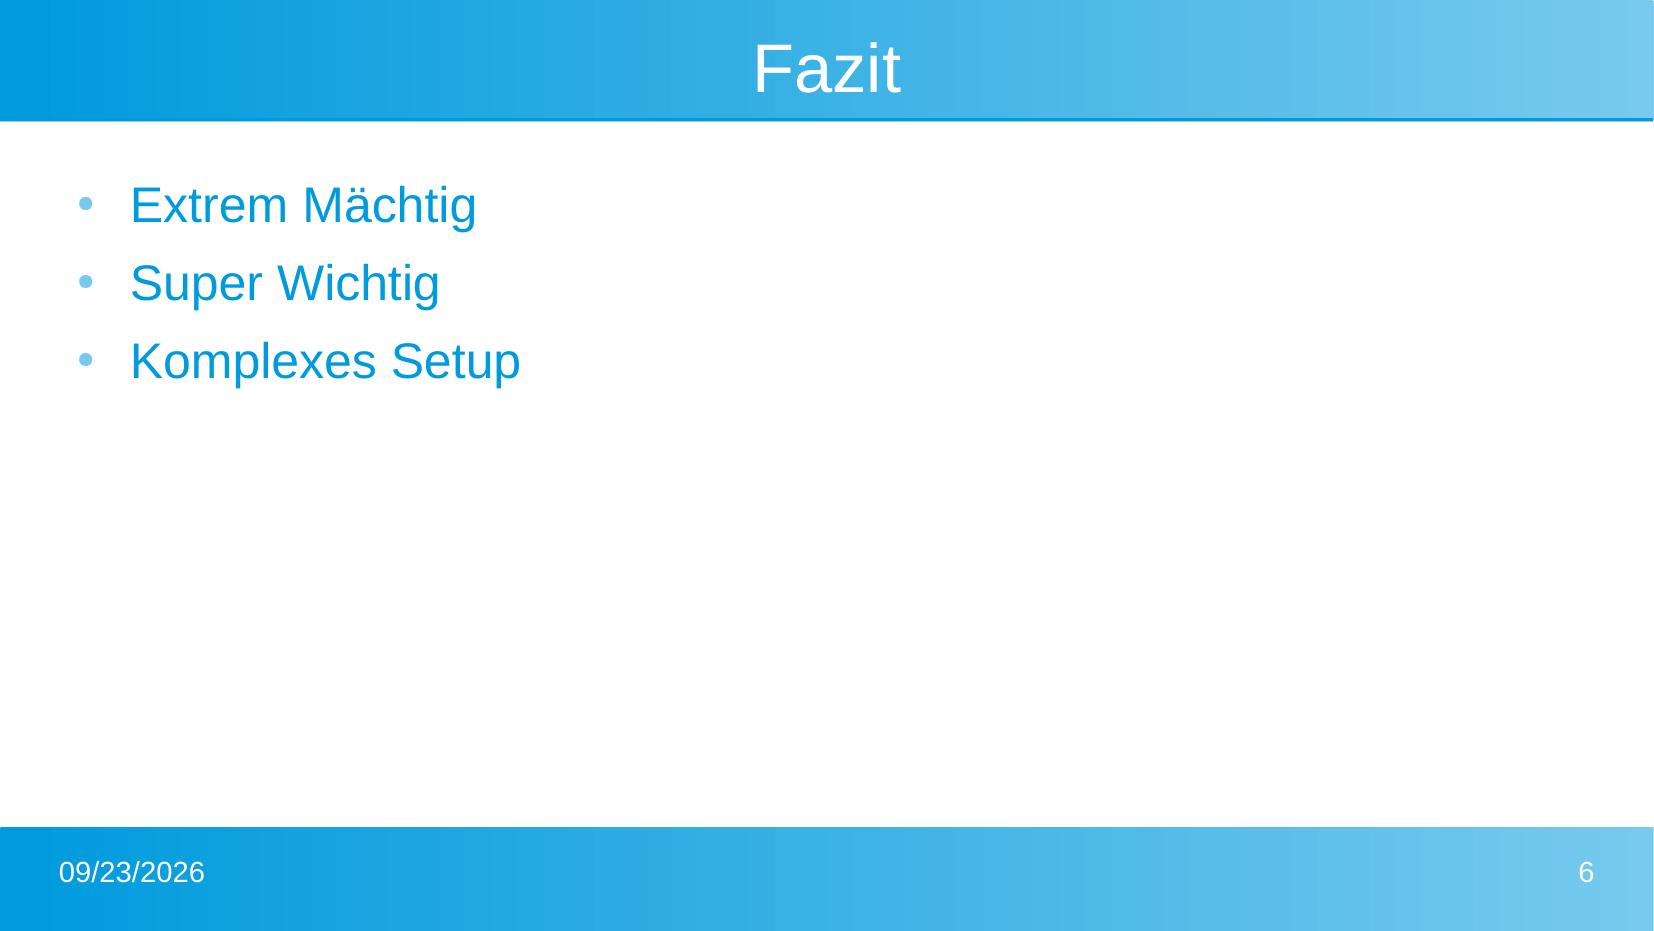

# Fazit
Extrem Mächtig
Super Wichtig
Komplexes Setup
6